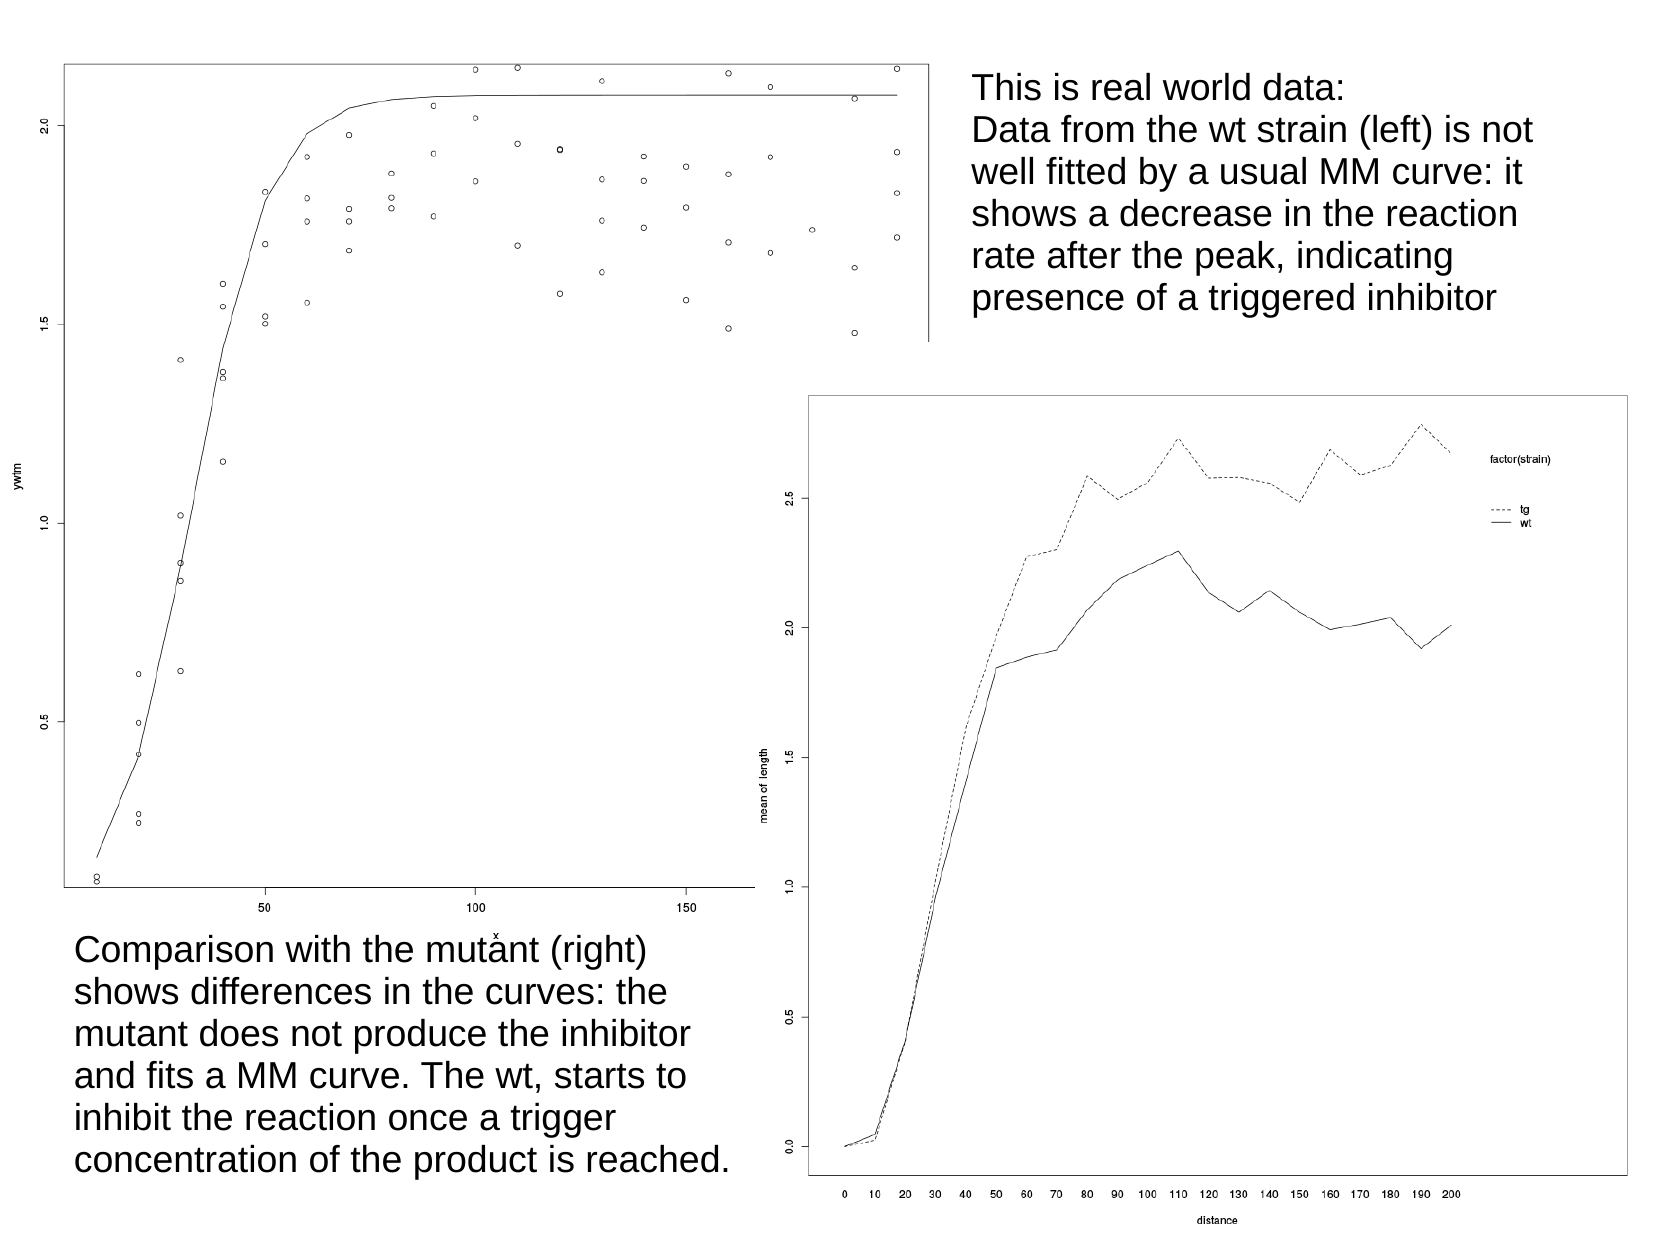

This is real world data:
Data from the wt strain (left) is not well fitted by a usual MM curve: it shows a decrease in the reaction rate after the peak, indicating presence of a triggered inhibitor
Comparison with the mutant (right) shows differences in the curves: the mutant does not produce the inhibitor and fits a MM curve. The wt, starts to inhibit the reaction once a trigger concentration of the product is reached.